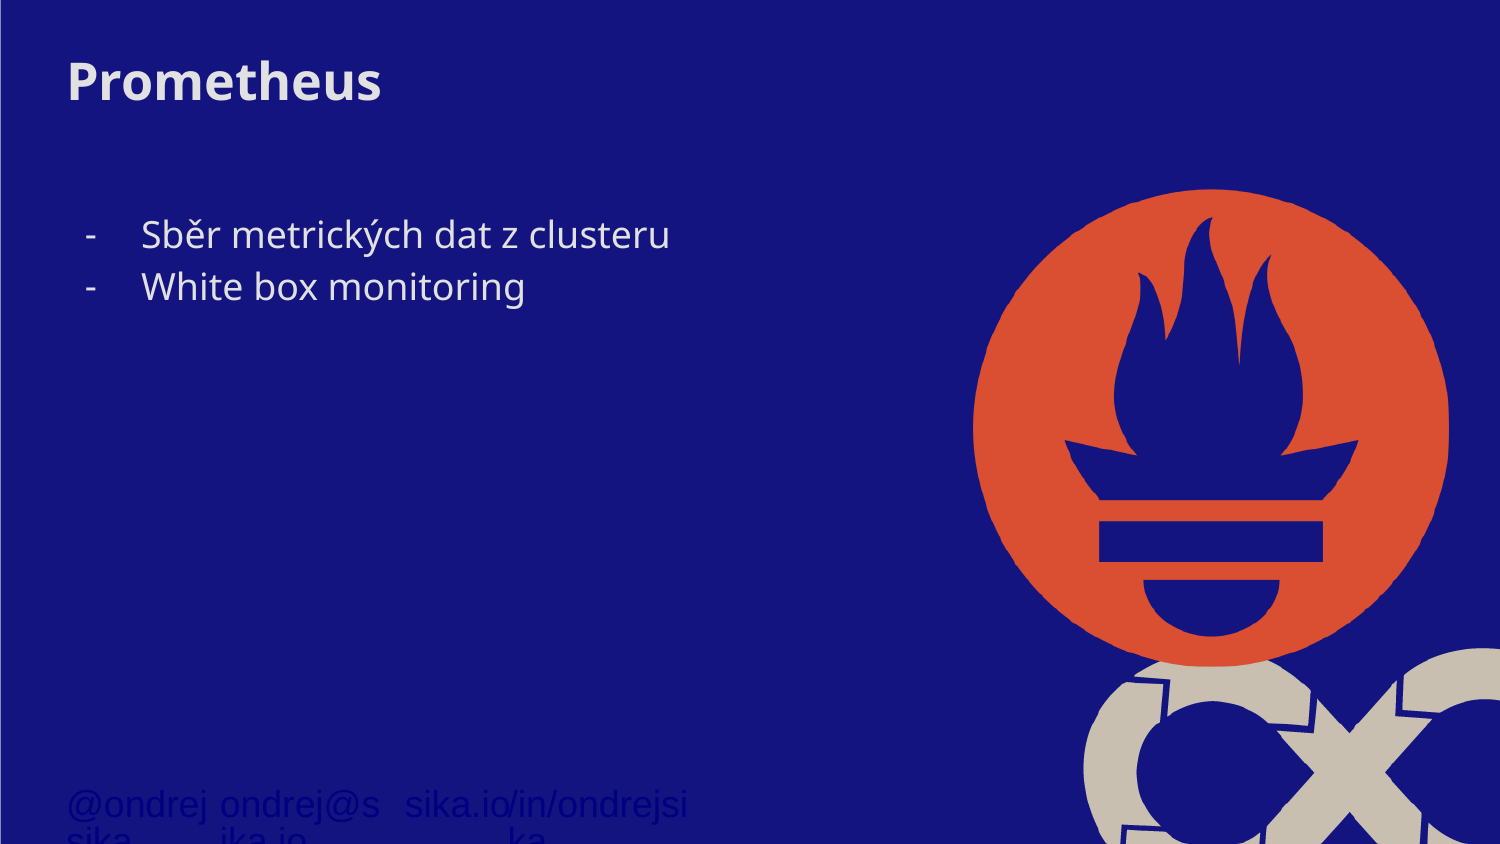

Prometheus
# Sběr metrických dat z clusteru
White box monitoring